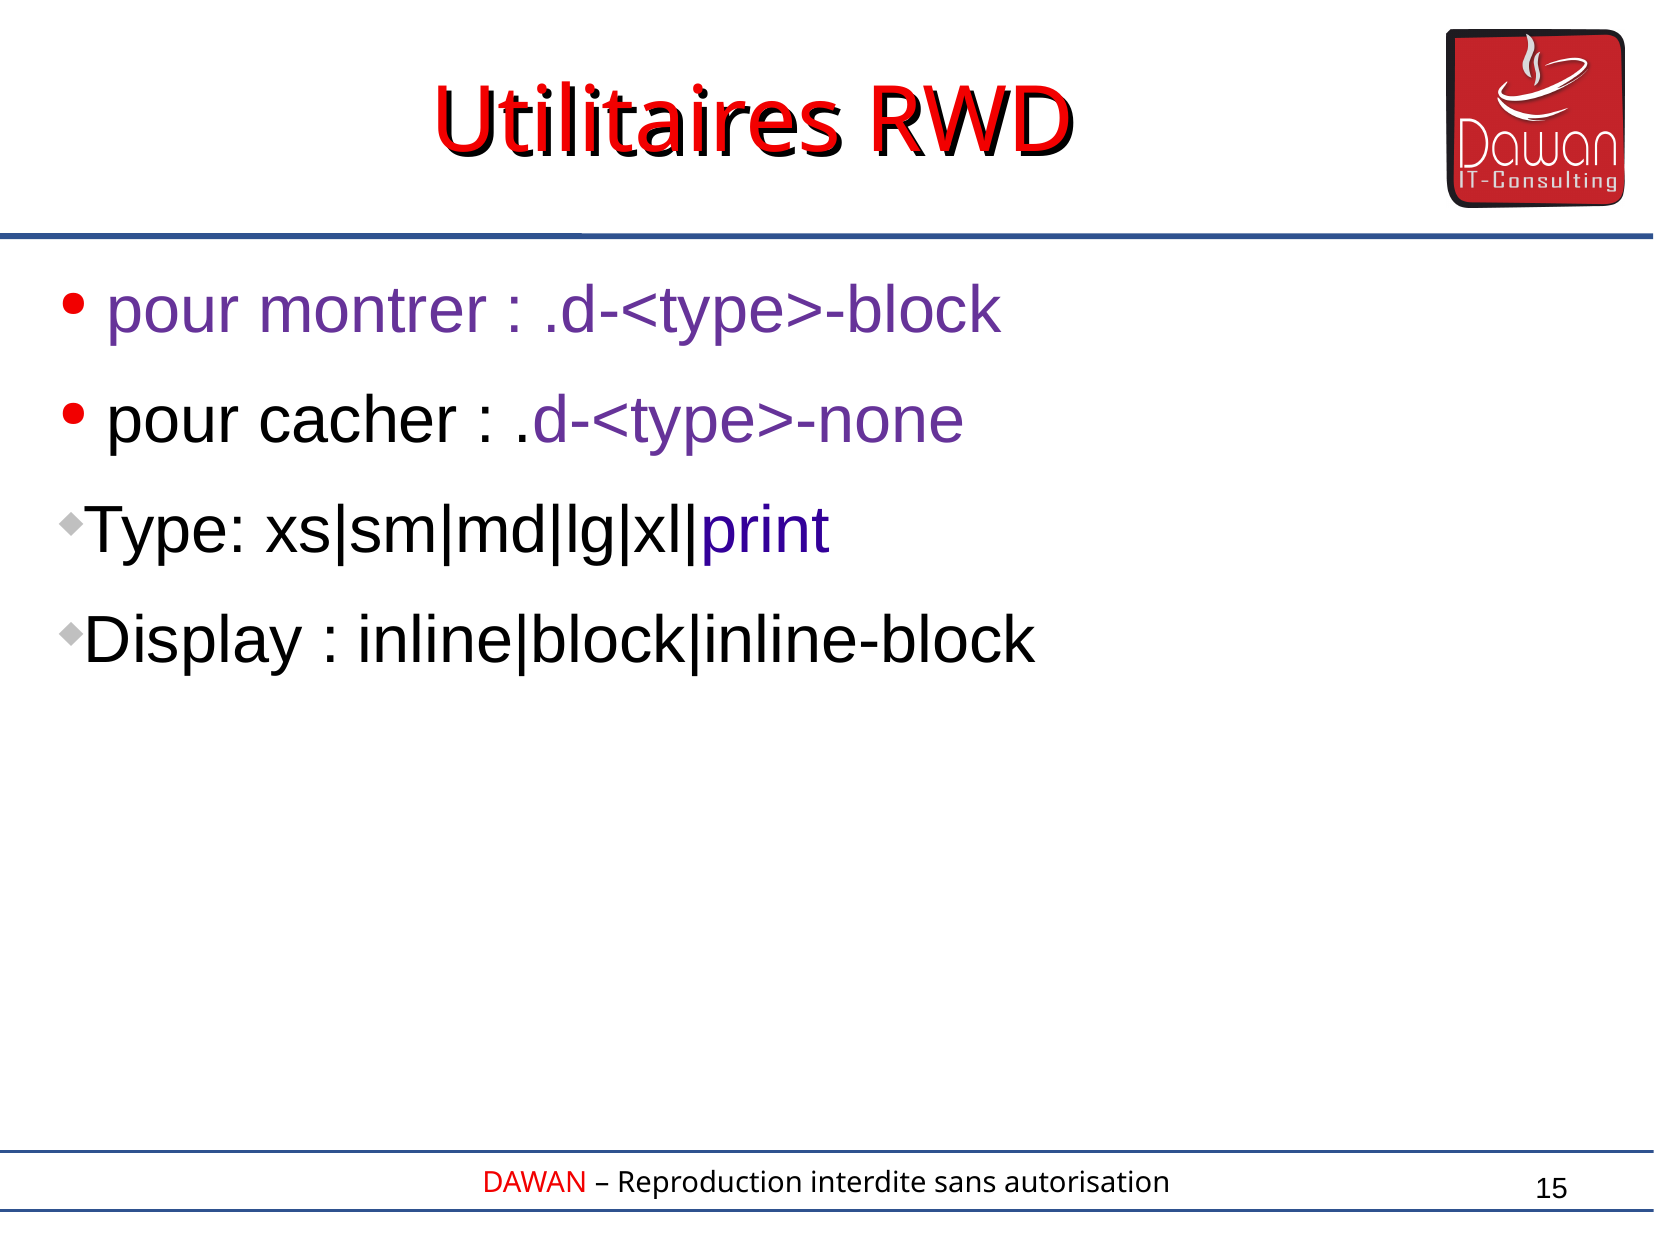

# Utilitaires RWD
 pour montrer : .d-<type>-block
 pour cacher : .d-<type>-none
Type: xs|sm|md|lg|xl|print
Display : inline|block|inline-block